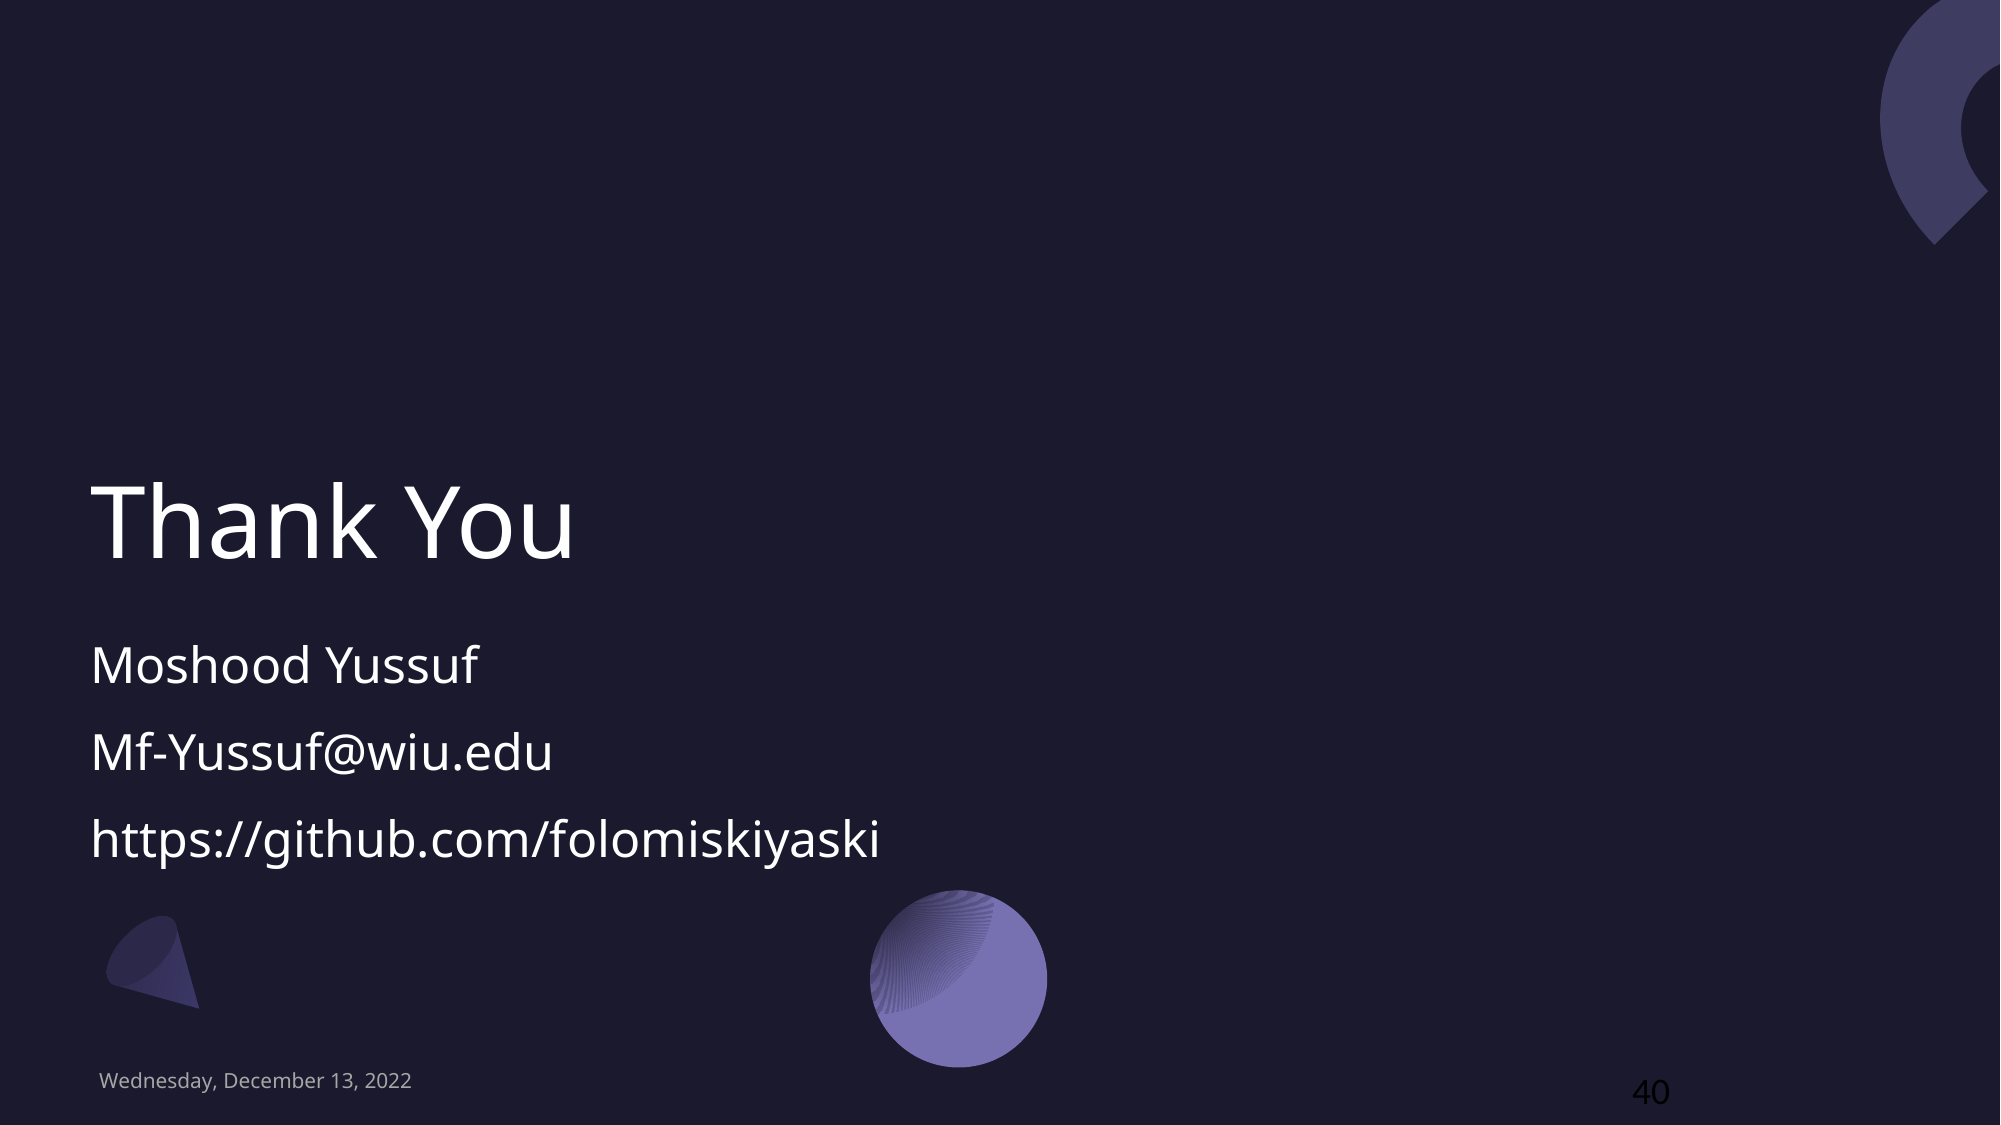

# Thank You
Moshood Yussuf
Mf-Yussuf@wiu.edu
https://github.com/folomiskiyaski
Wednesday, December 13, 2022